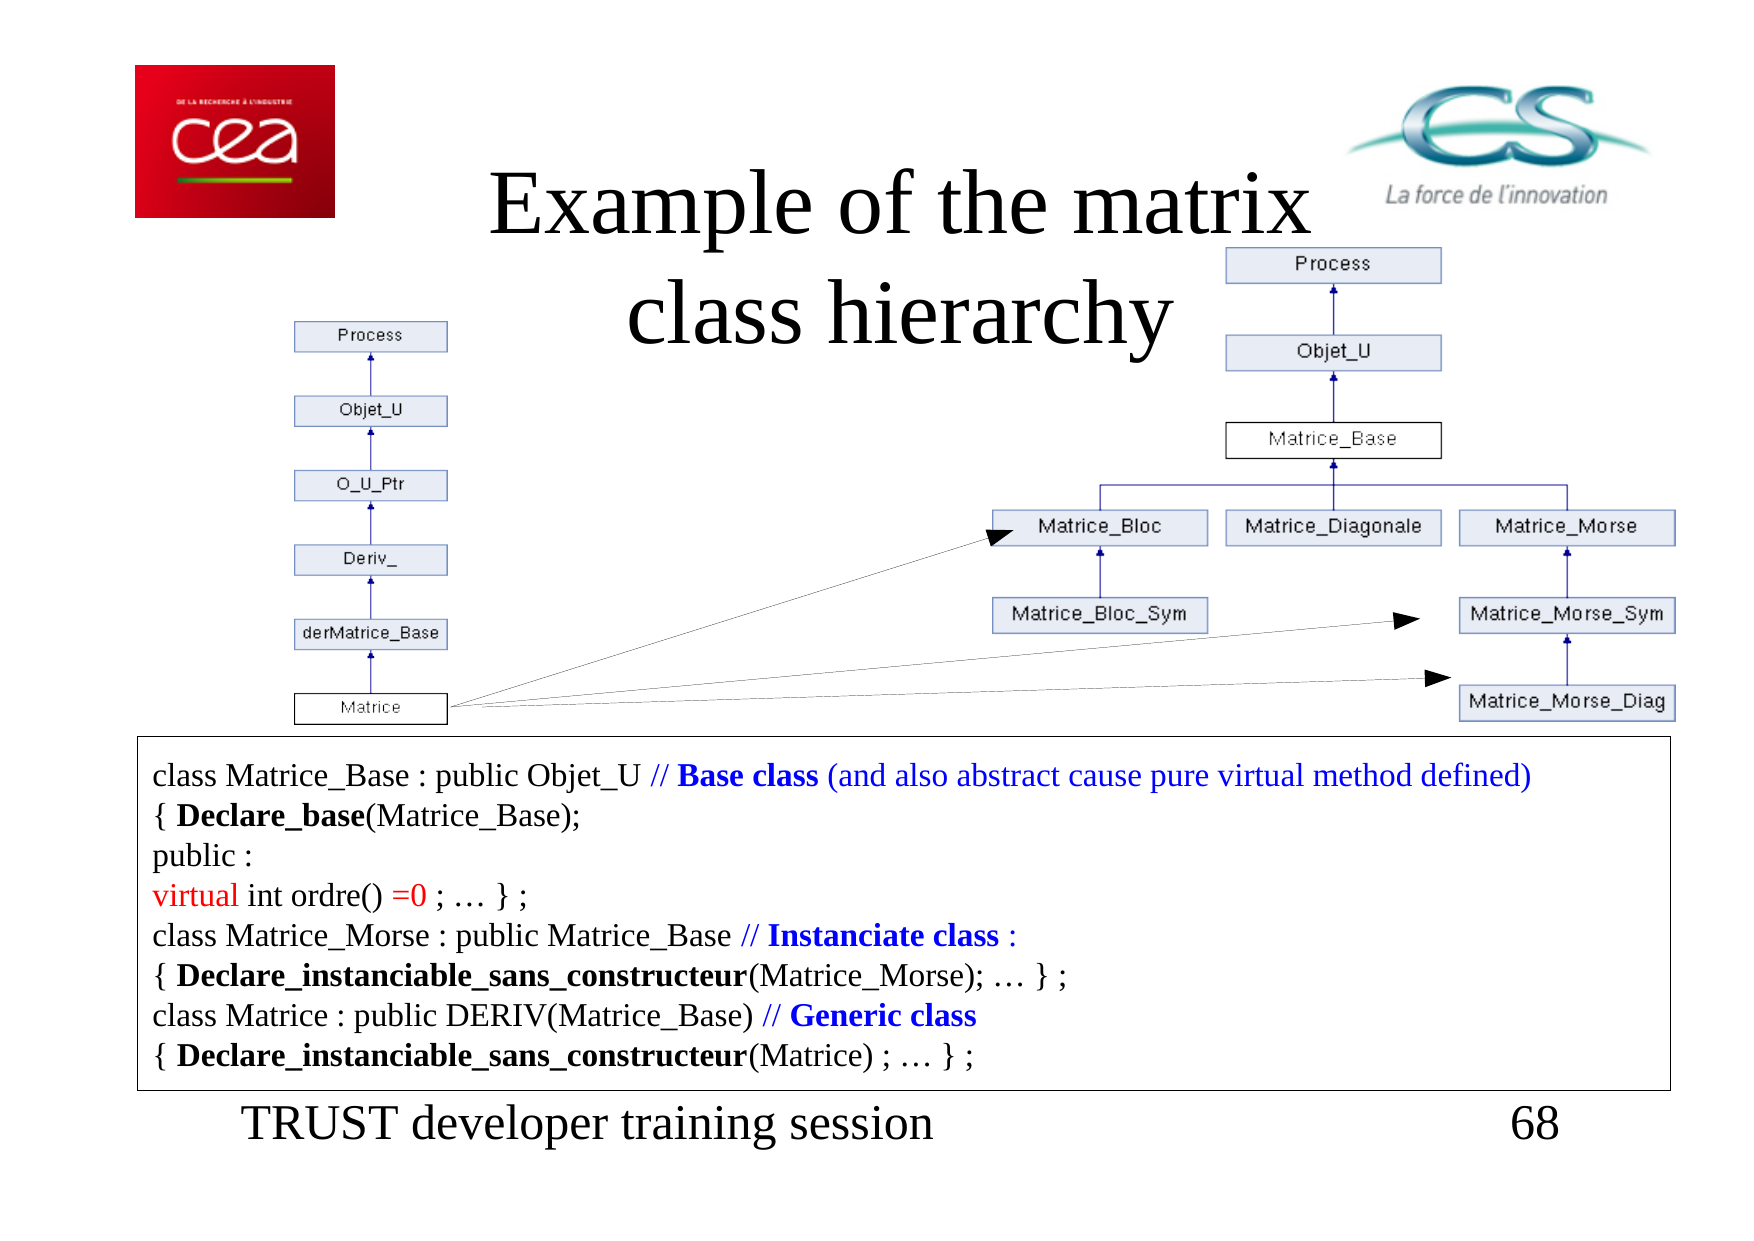

# Example of the matrix class hierarchy
class Matrice_Base : public Objet_U // Base class (and also abstract cause pure virtual method defined)
{ Declare_base(Matrice_Base);
public :
virtual int ordre() =0 ; … } ;
class Matrice_Morse : public Matrice_Base // Instanciate class :
{ Declare_instanciable_sans_constructeur(Matrice_Morse); … } ;
class Matrice : public DERIV(Matrice_Base) // Generic class
{ Declare_instanciable_sans_constructeur(Matrice) ; … } ;
TRUST developer training session
68